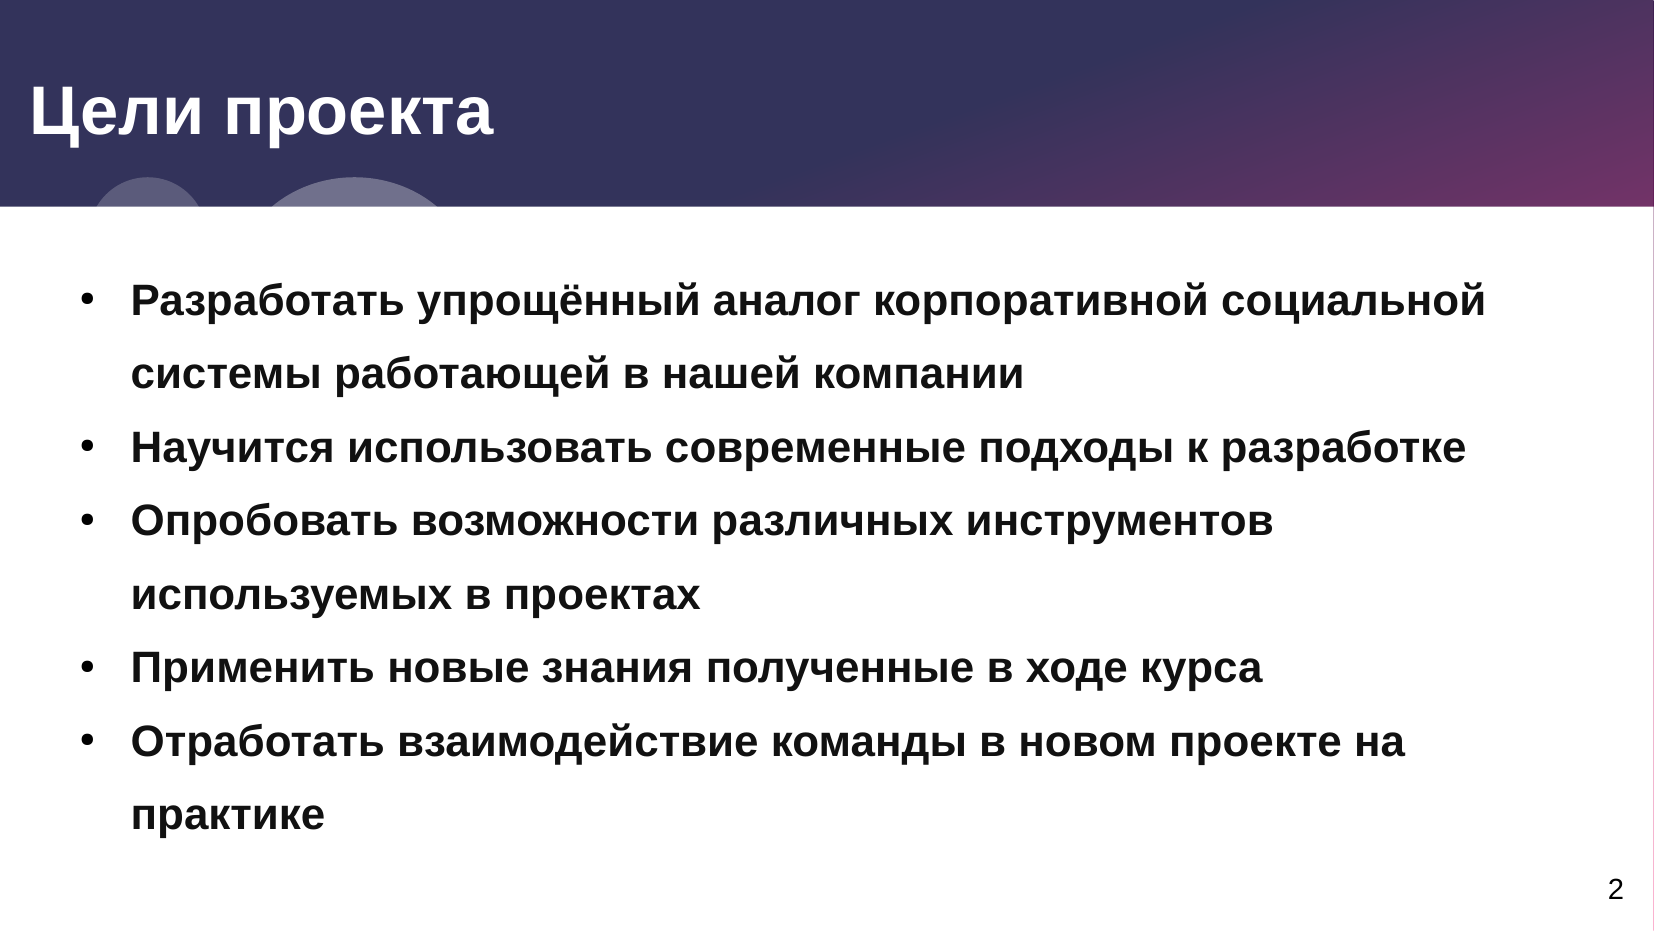

# Цели проекта
Разработать упрощённый аналог корпоративной социальной системы работающей в нашей компании
Научится использовать современные подходы к разработке
Опробовать возможности различных инструментов используемых в проектах
Применить новые знания полученные в ходе курса
Отработать взаимодействие команды в новом проекте на практике